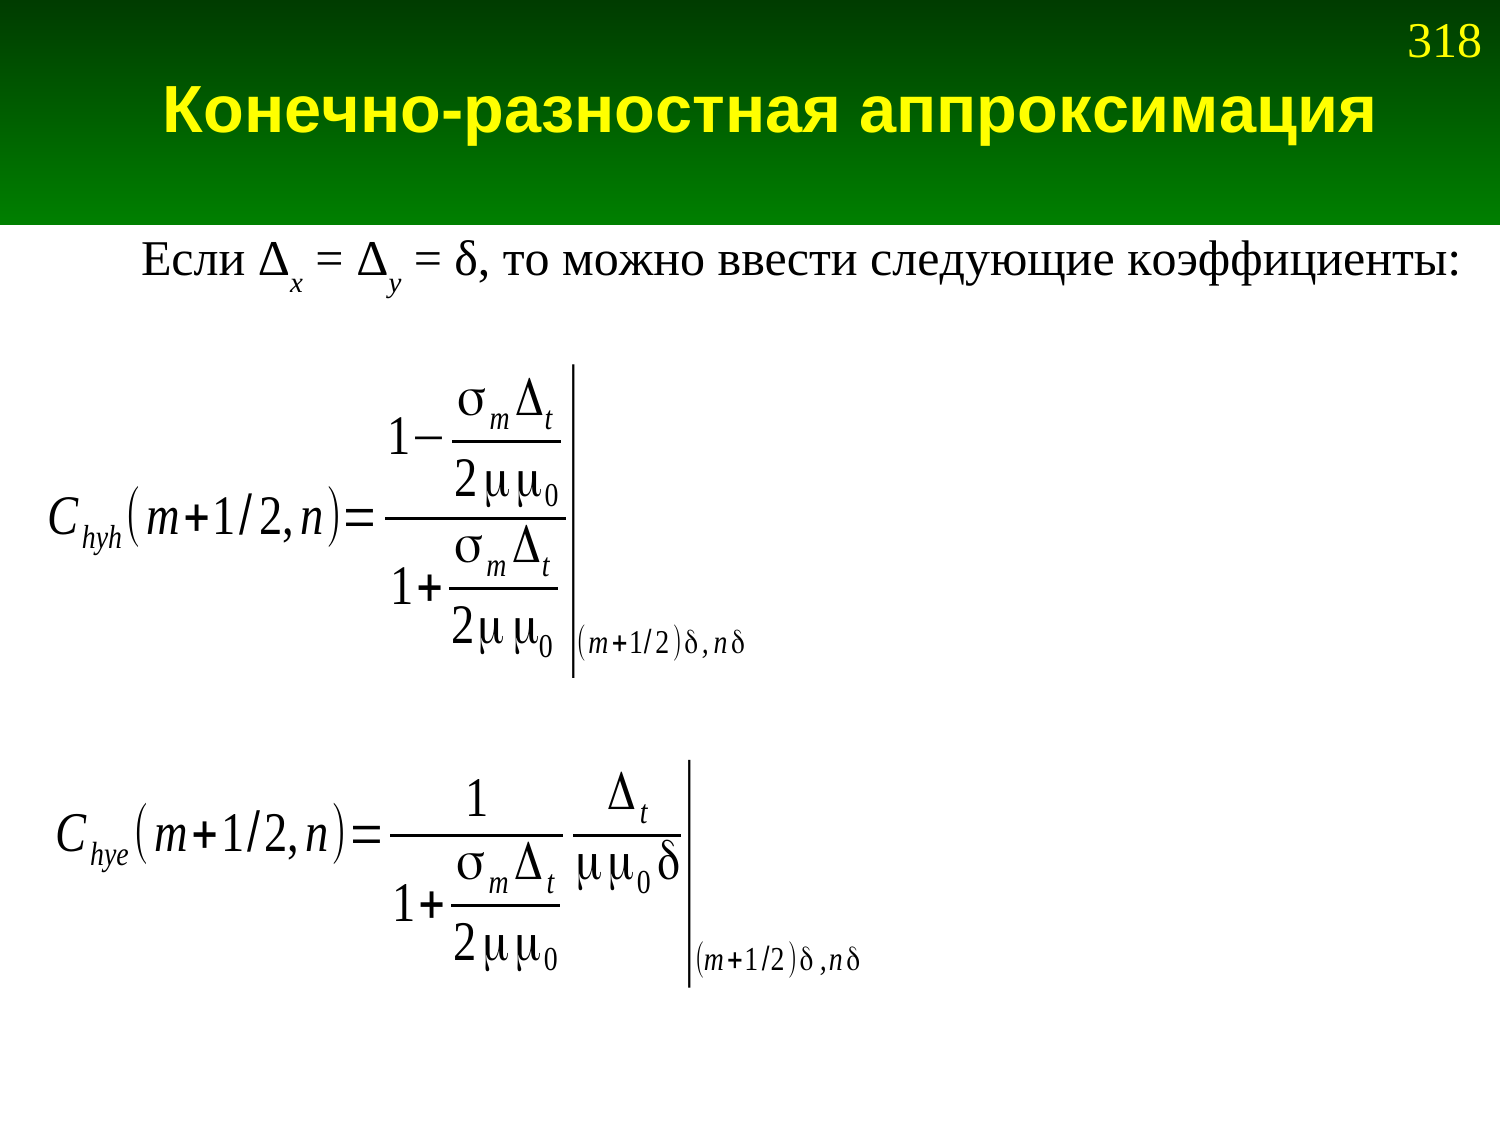

# Конечно-разностная аппроксимация
Если Δx = Δy = δ, то можно ввести следующие коэффициенты: